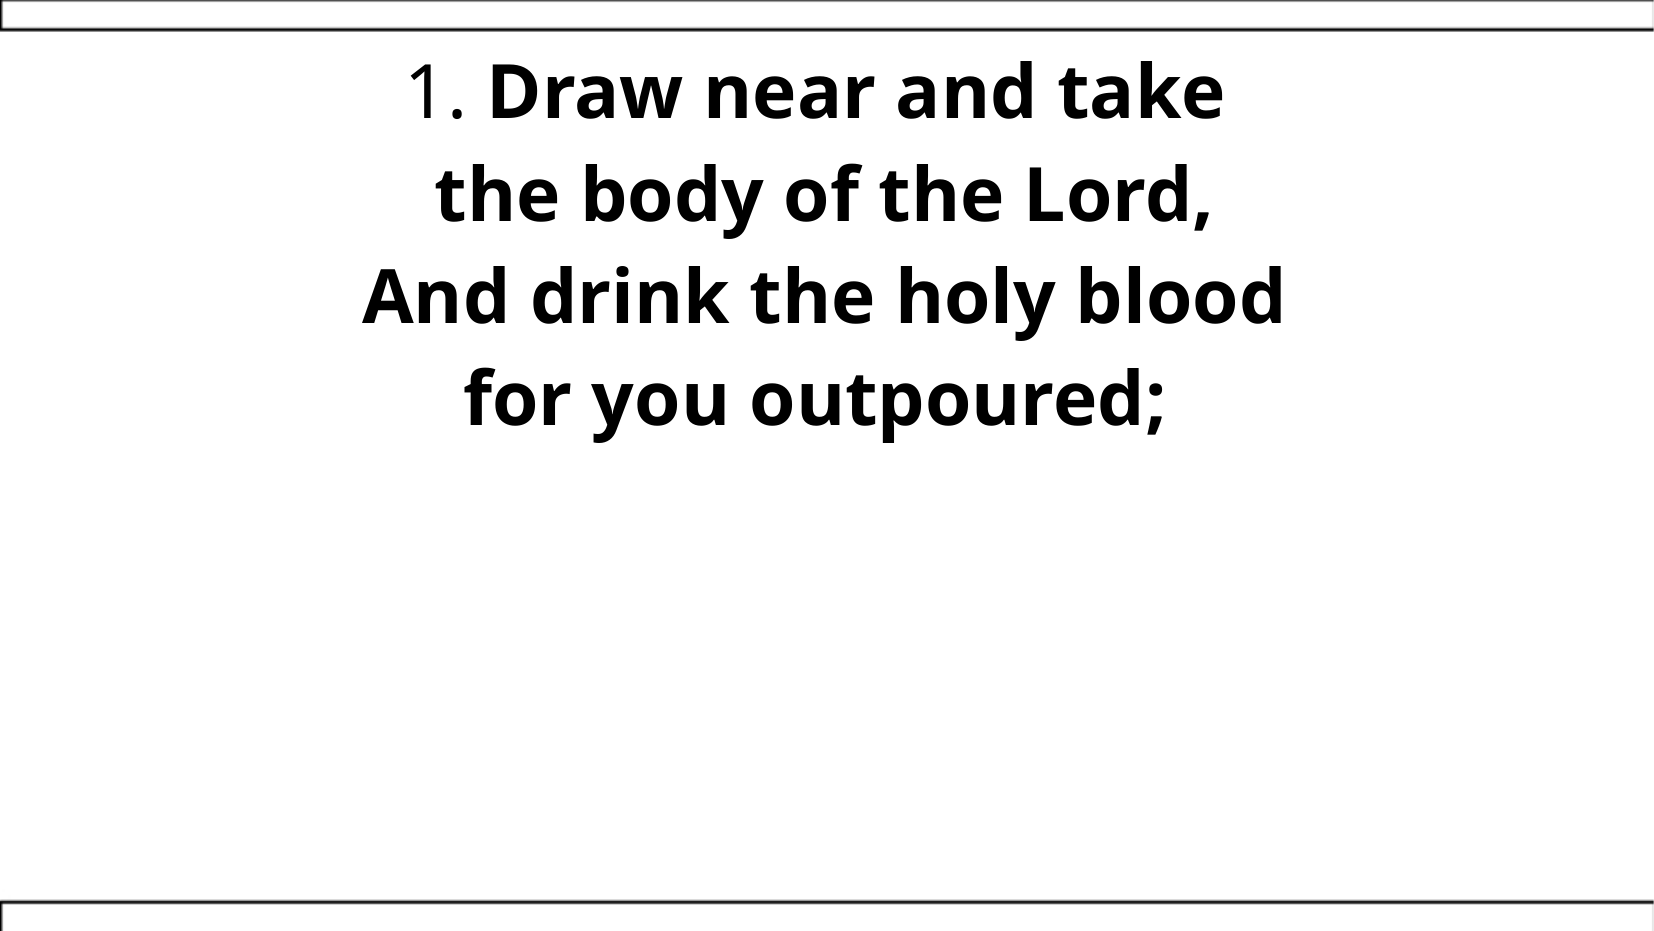

1. Draw near and take
the body of the Lord,
And drink the holy blood
for you outpoured;